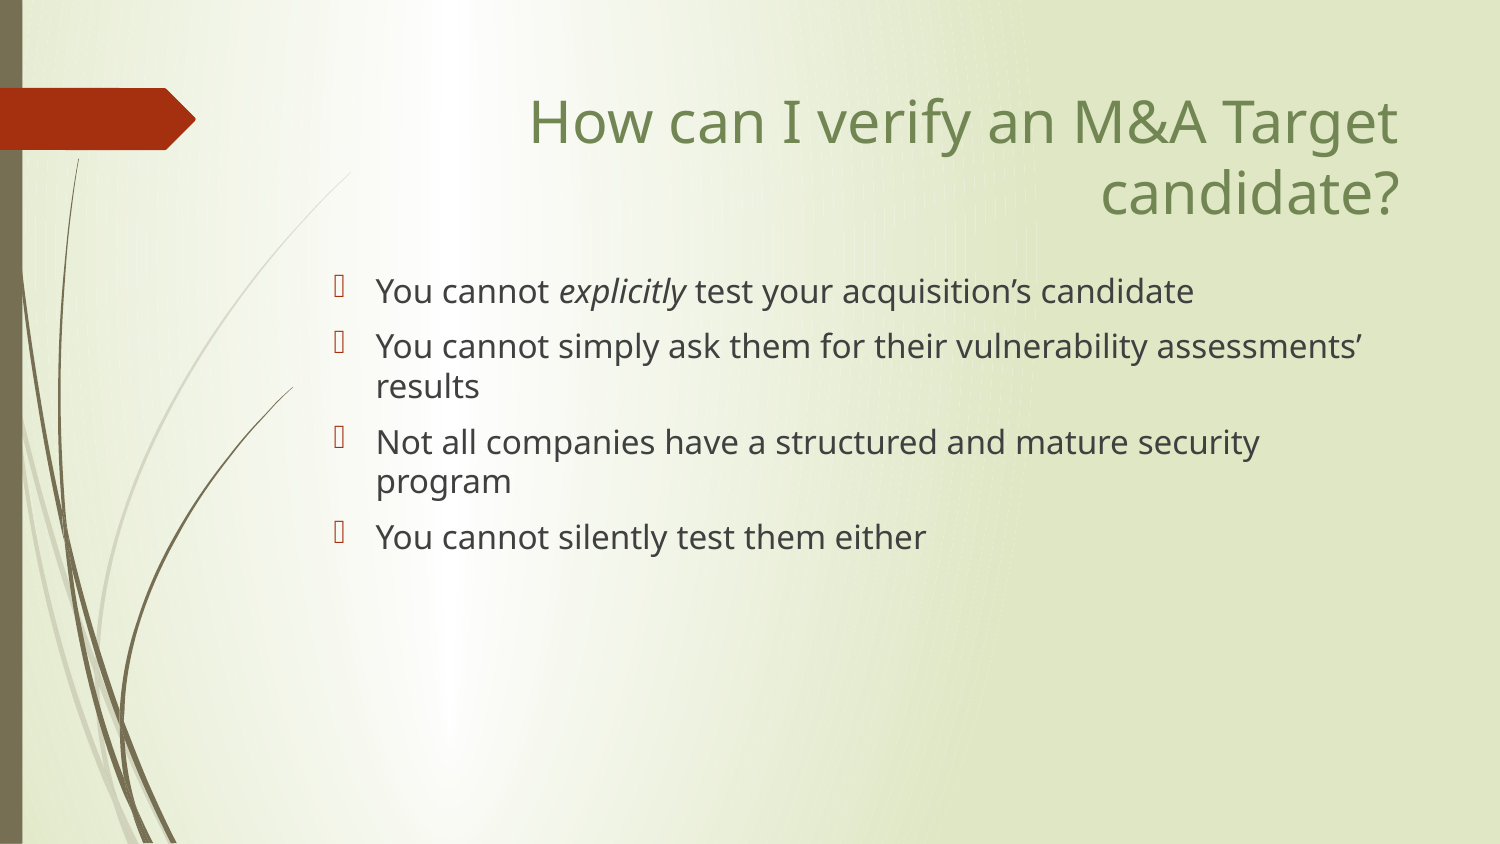

# How can I verify an M&A Target candidate?
You cannot explicitly test your acquisition’s candidate
You cannot simply ask them for their vulnerability assessments’ results
Not all companies have a structured and mature security program
You cannot silently test them either